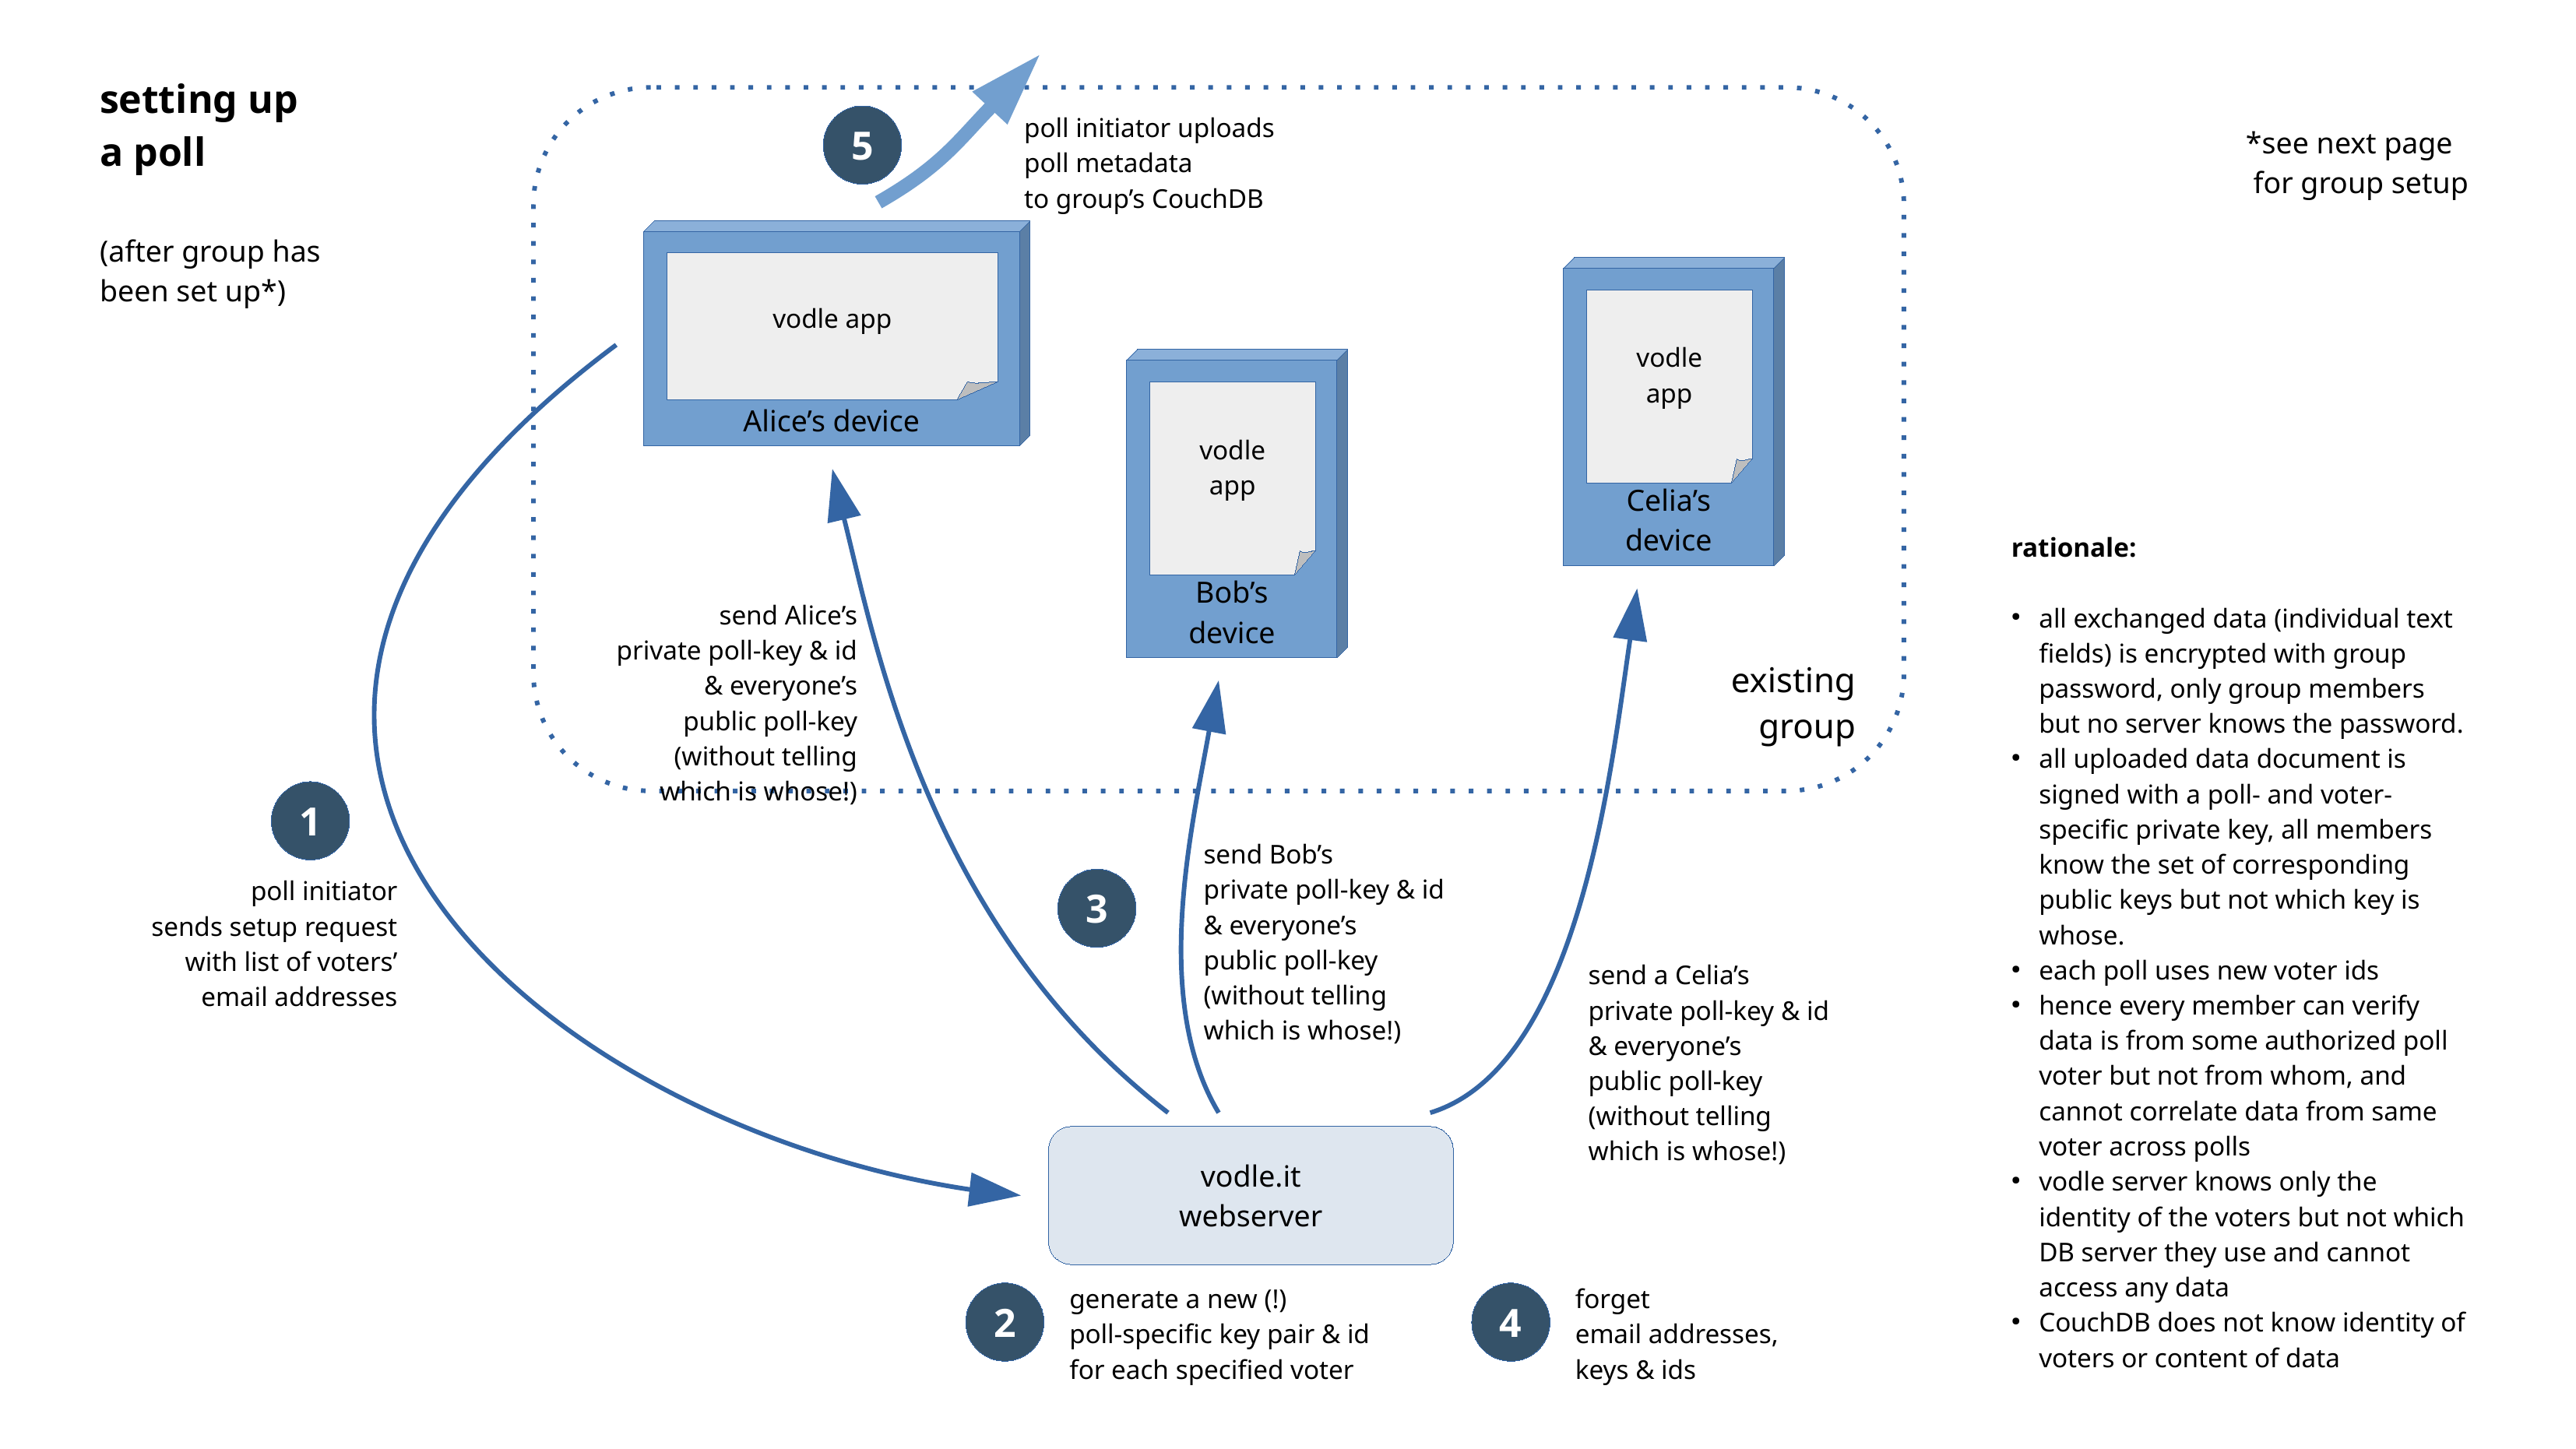

setting up
a poll
(after group has been set up*)
existing
group
poll initiator uploads
poll metadata
to group’s CouchDB
5
*see next page
 for group setup
Alice’s device
vodle app
Celia’s
device
vodle
app
Bob’s
device
vodle
app
rationale:
all exchanged data (individual text fields) is encrypted with group password, only group members but no server knows the password.
all uploaded data document is signed with a poll- and voter-specific private key, all members know the set of corresponding public keys but not which key is whose.
each poll uses new voter ids
hence every member can verify data is from some authorized poll voter but not from whom, and cannot correlate data from same voter across polls
vodle server knows only the identity of the voters but not which DB server they use and cannot access any data
CouchDB does not know identity of voters or content of data
send Alice’s
private poll-key & id
& everyone’s
public poll-key
(without telling
which is whose!)
1
send Bob’s
private poll-key & id
& everyone’s
public poll-key
(without telling
which is whose!)
poll initiator
sends setup request
with list of voters’
 email addresses
3
send a Celia’s
private poll-key & id
& everyone’s
public poll-key
(without telling
which is whose!)
vodle.it
webserver
generate a new (!)
poll-specific key pair & id
for each specified voter
forget
email addresses,
keys & ids
2
4